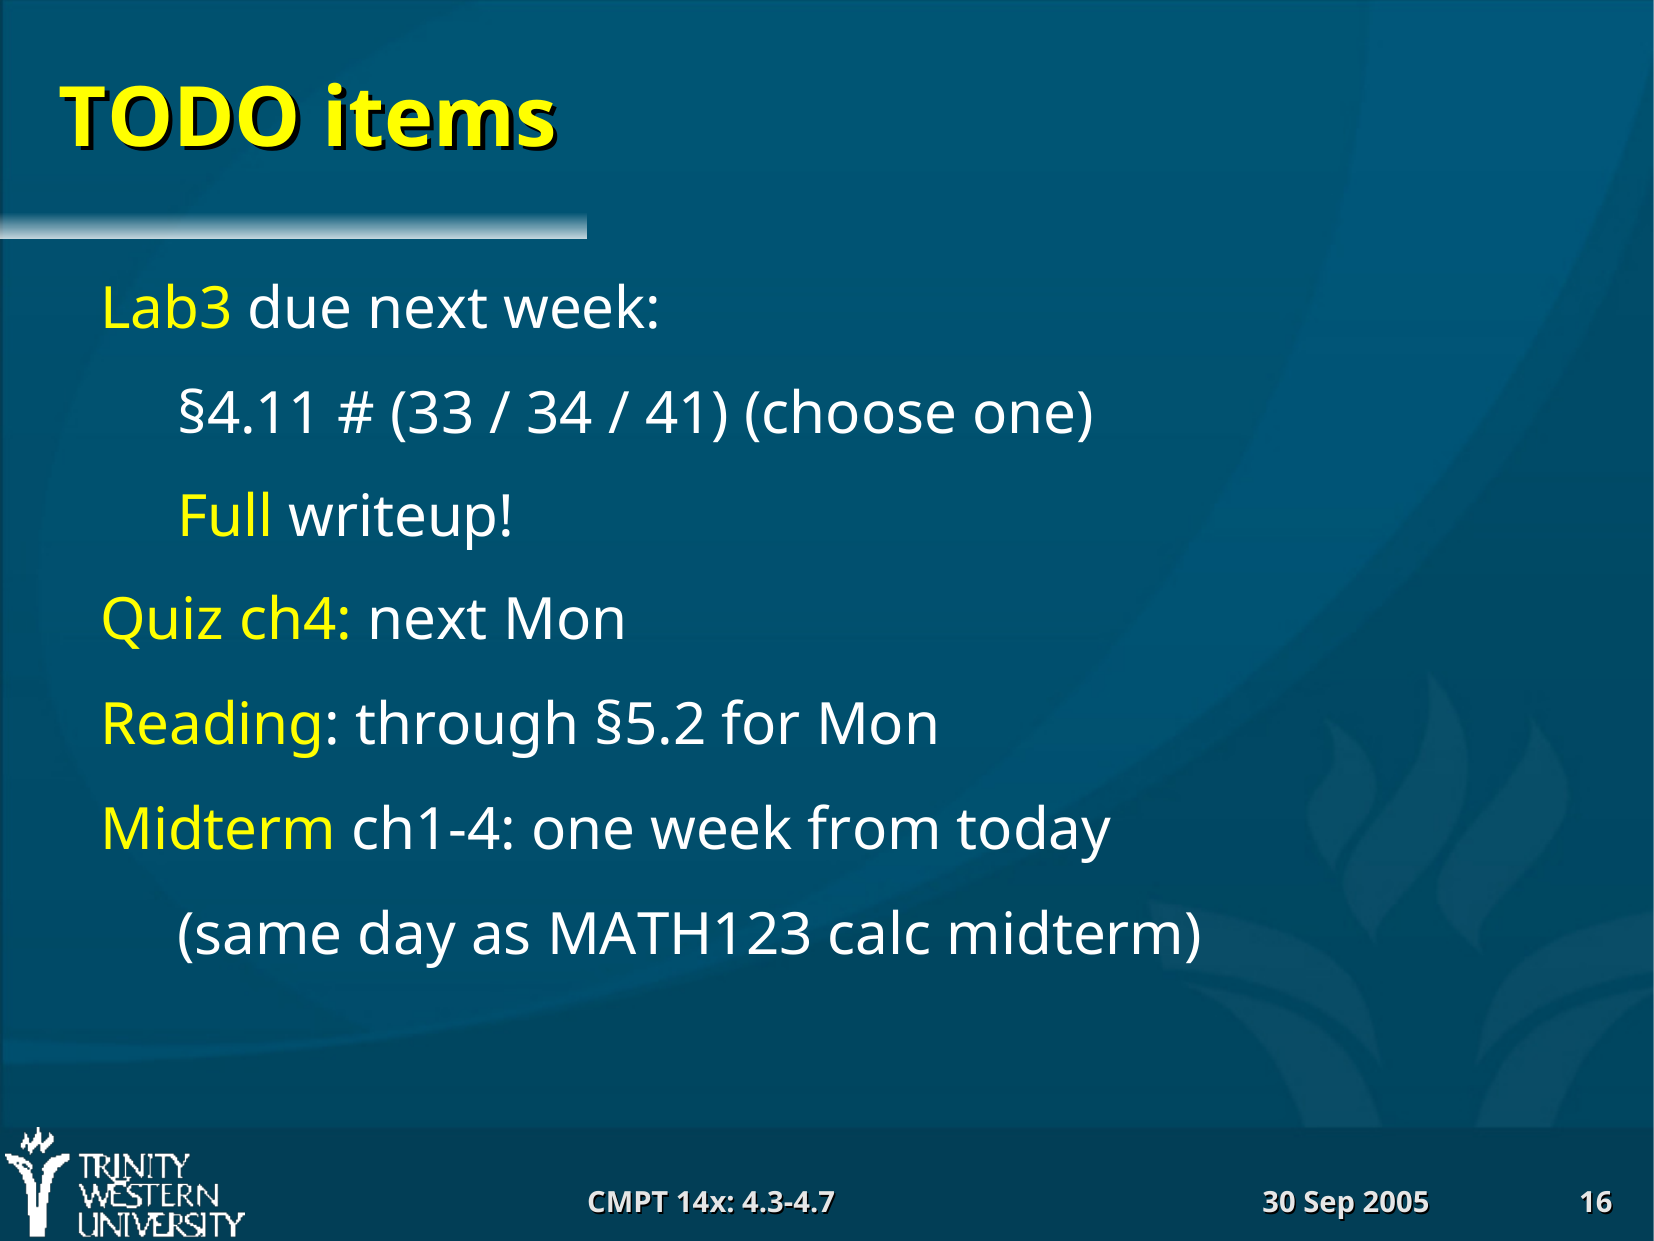

# TODO items
Lab3 due next week:
§4.11 # (33 / 34 / 41) (choose one)
Full writeup!
Quiz ch4: next Mon
Reading: through §5.2 for Mon
Midterm ch1-4: one week from today
(same day as MATH123 calc midterm)
CMPT 14x: 4.3-4.7
30 Sep 2005
16